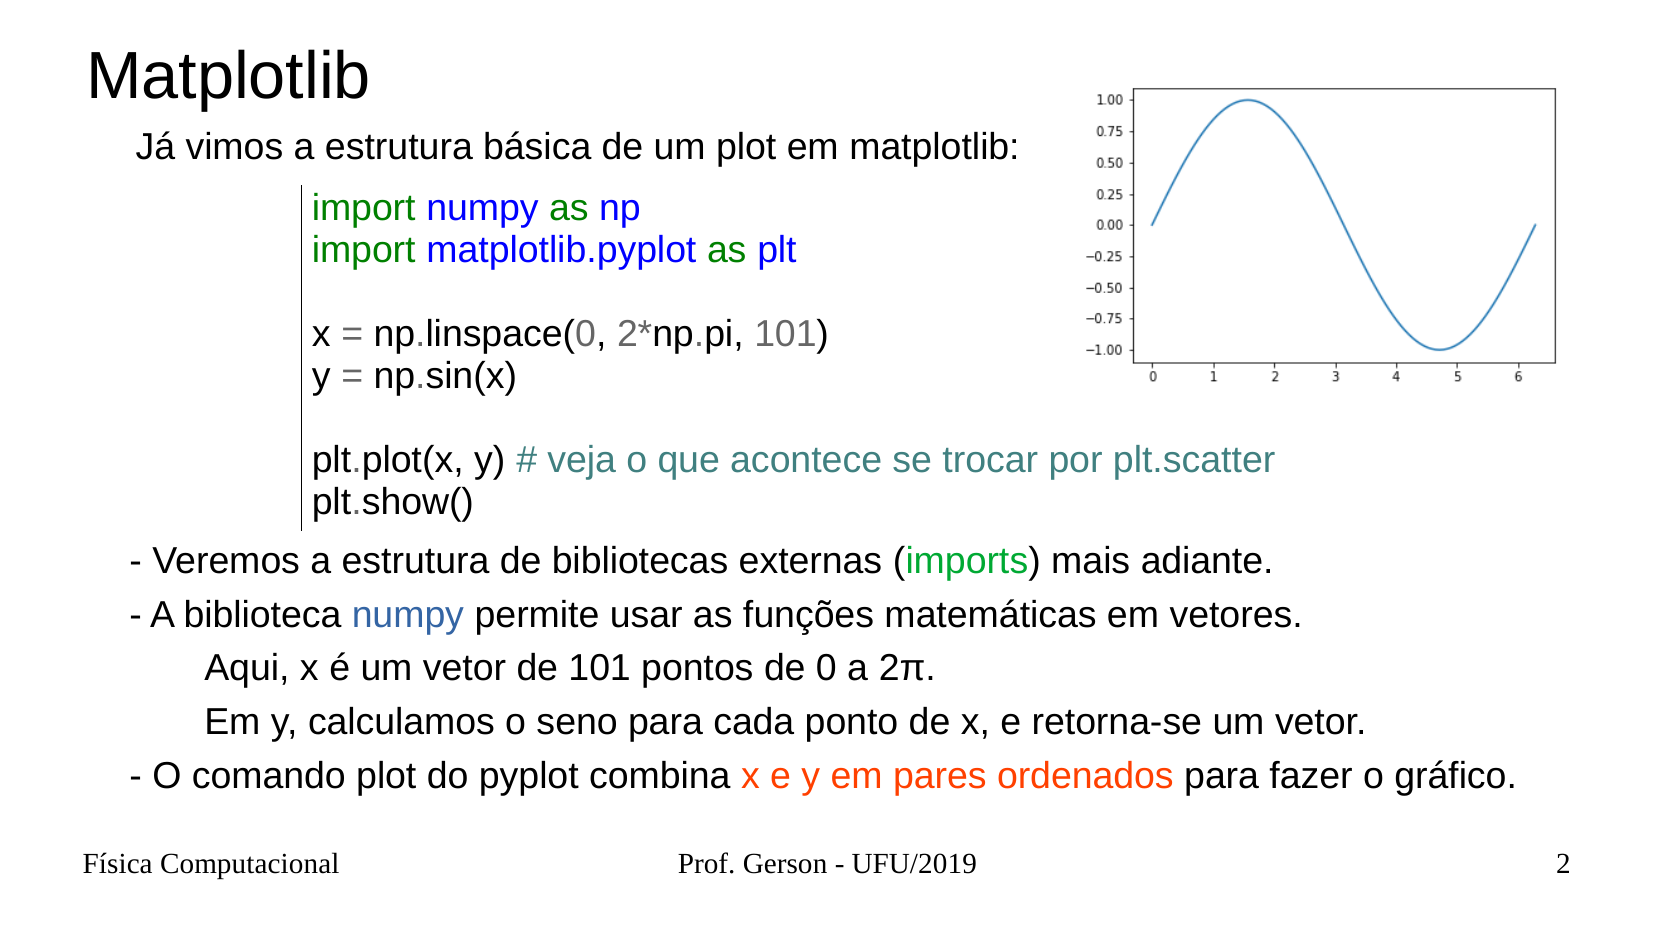

Matplotlib
Já vimos a estrutura básica de um plot em matplotlib:
import numpy as np
import matplotlib.pyplot as plt
x = np.linspace(0, 2*np.pi, 101)
y = np.sin(x)
plt.plot(x, y) # veja o que acontece se trocar por plt.scatter
plt.show()
- Veremos a estrutura de bibliotecas externas (imports) mais adiante.
- A biblioteca numpy permite usar as funções matemáticas em vetores.
	Aqui, x é um vetor de 101 pontos de 0 a 2π.
	Em y, calculamos o seno para cada ponto de x, e retorna-se um vetor.
- O comando plot do pyplot combina x e y em pares ordenados para fazer o gráfico.
Física Computacional
Prof. Gerson - UFU/2019
2